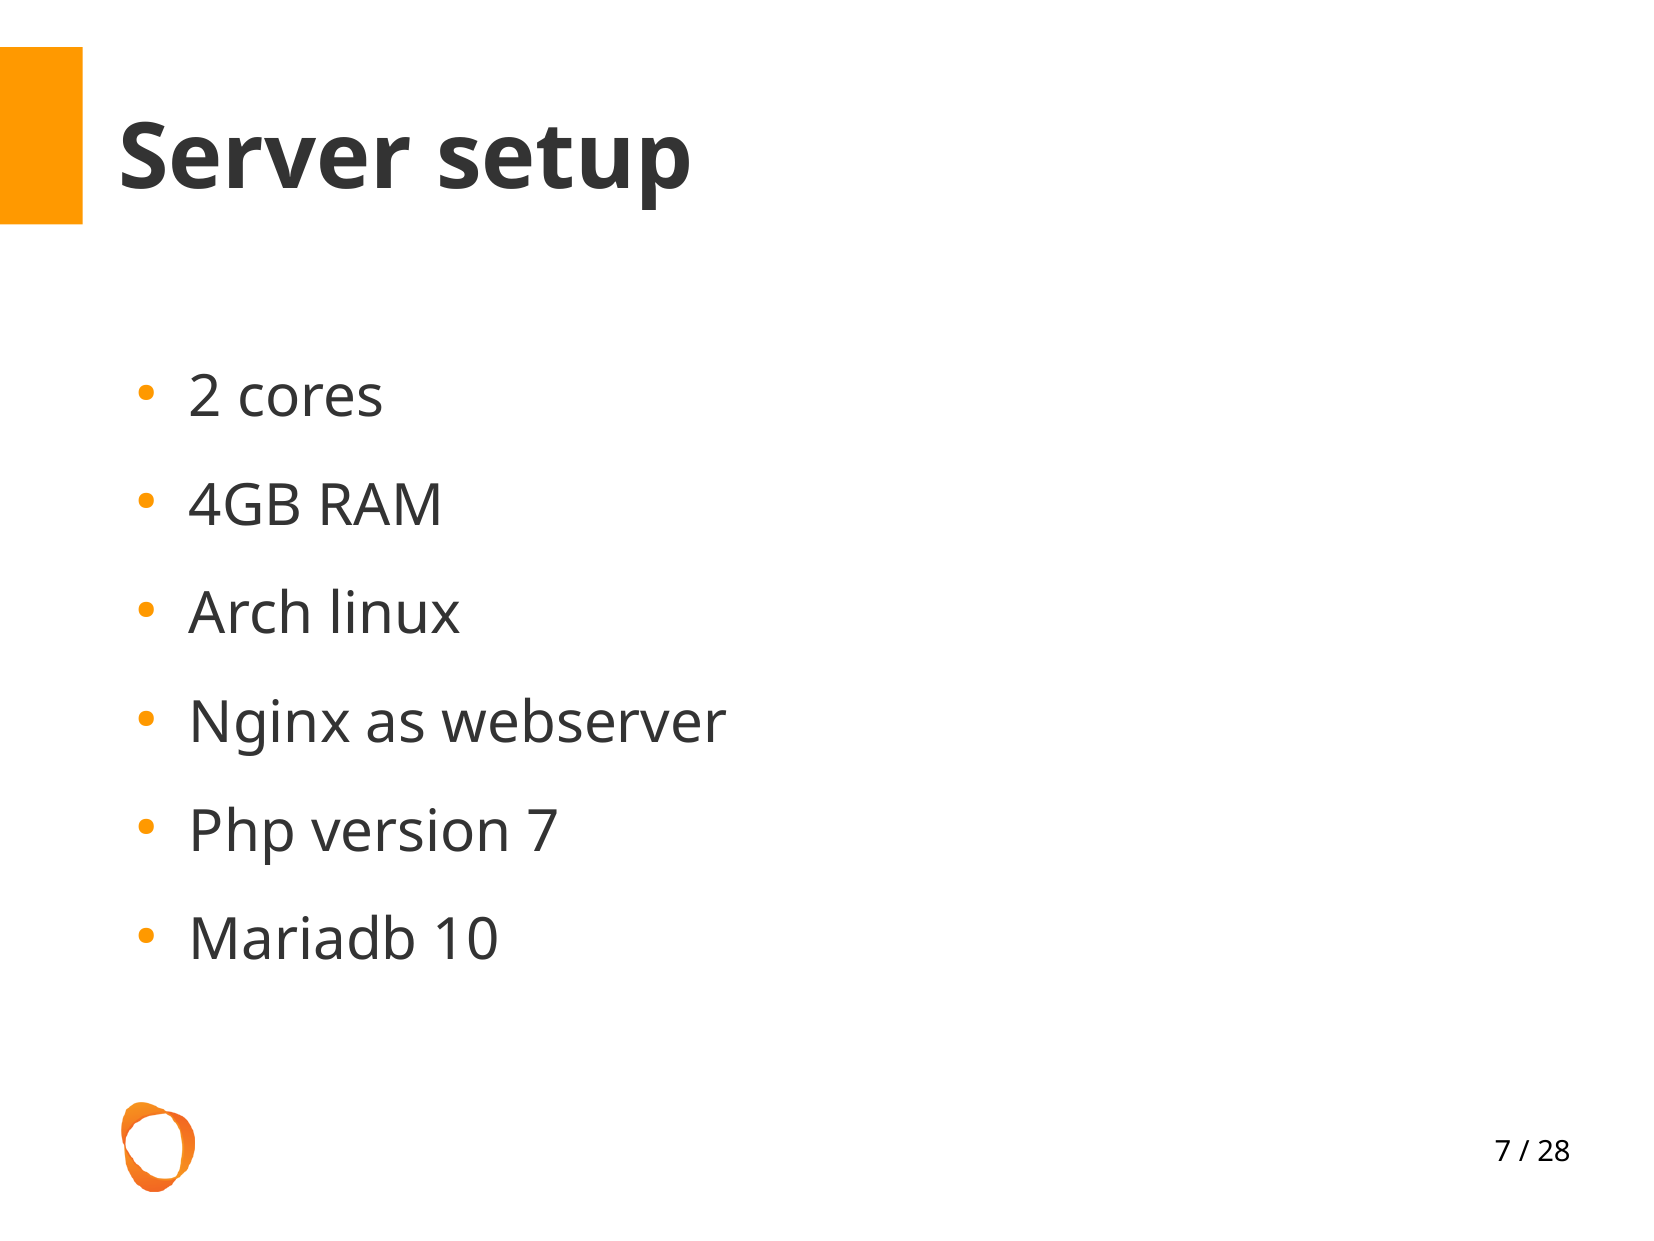

# Server setup
2 cores
4GB RAM
Arch linux
Nginx as webserver
Php version 7
Mariadb 10
7